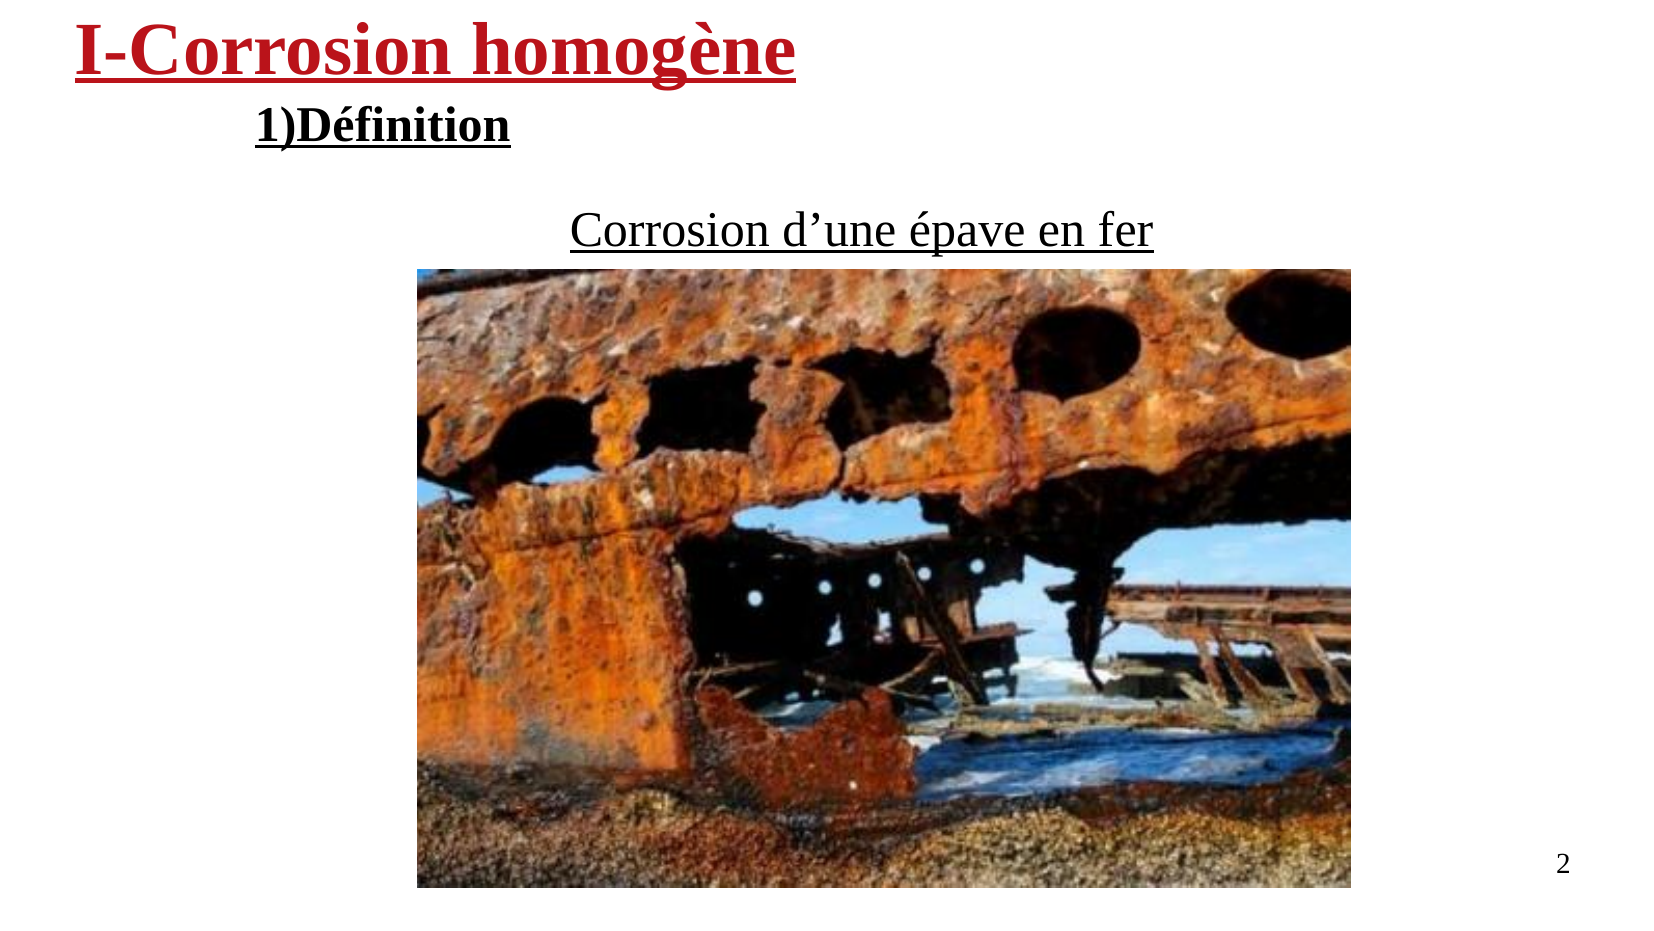

I-Corrosion homogène
1)Définition
Corrosion d’une épave en fer
2